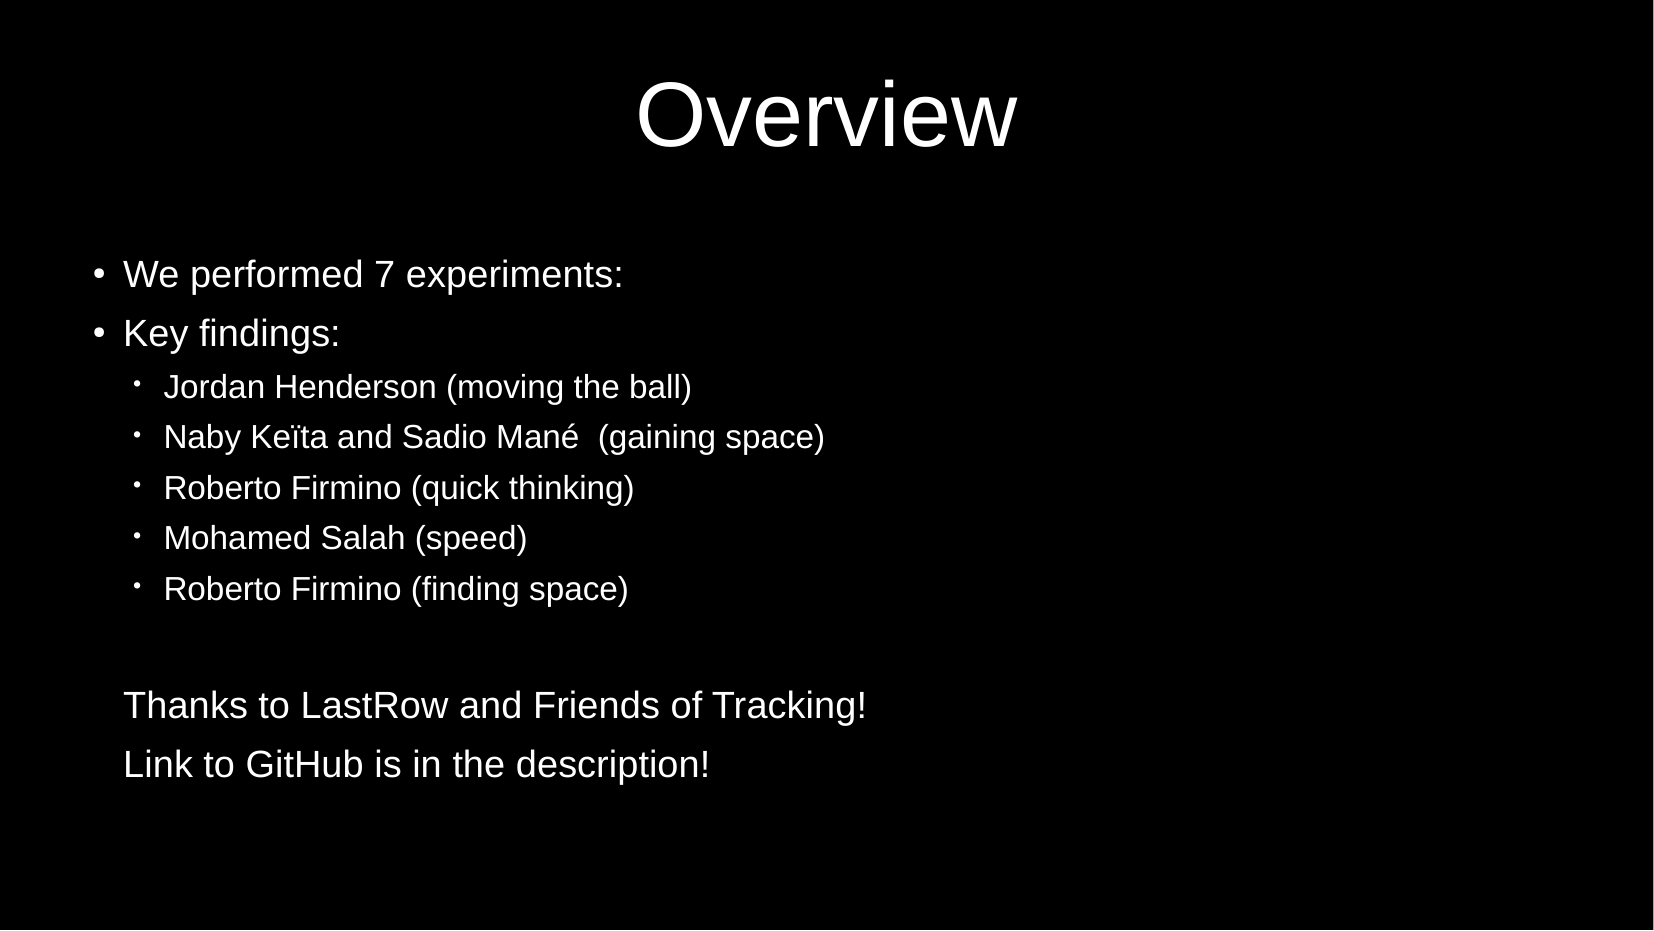

# Overview
We performed 7 experiments:
Key findings:
Jordan Henderson (moving the ball)
Naby Keïta and Sadio Mané (gaining space)
Roberto Firmino (quick thinking)
Mohamed Salah (speed)
Roberto Firmino (finding space)
Thanks to LastRow and Friends of Tracking!
Link to GitHub is in the description!